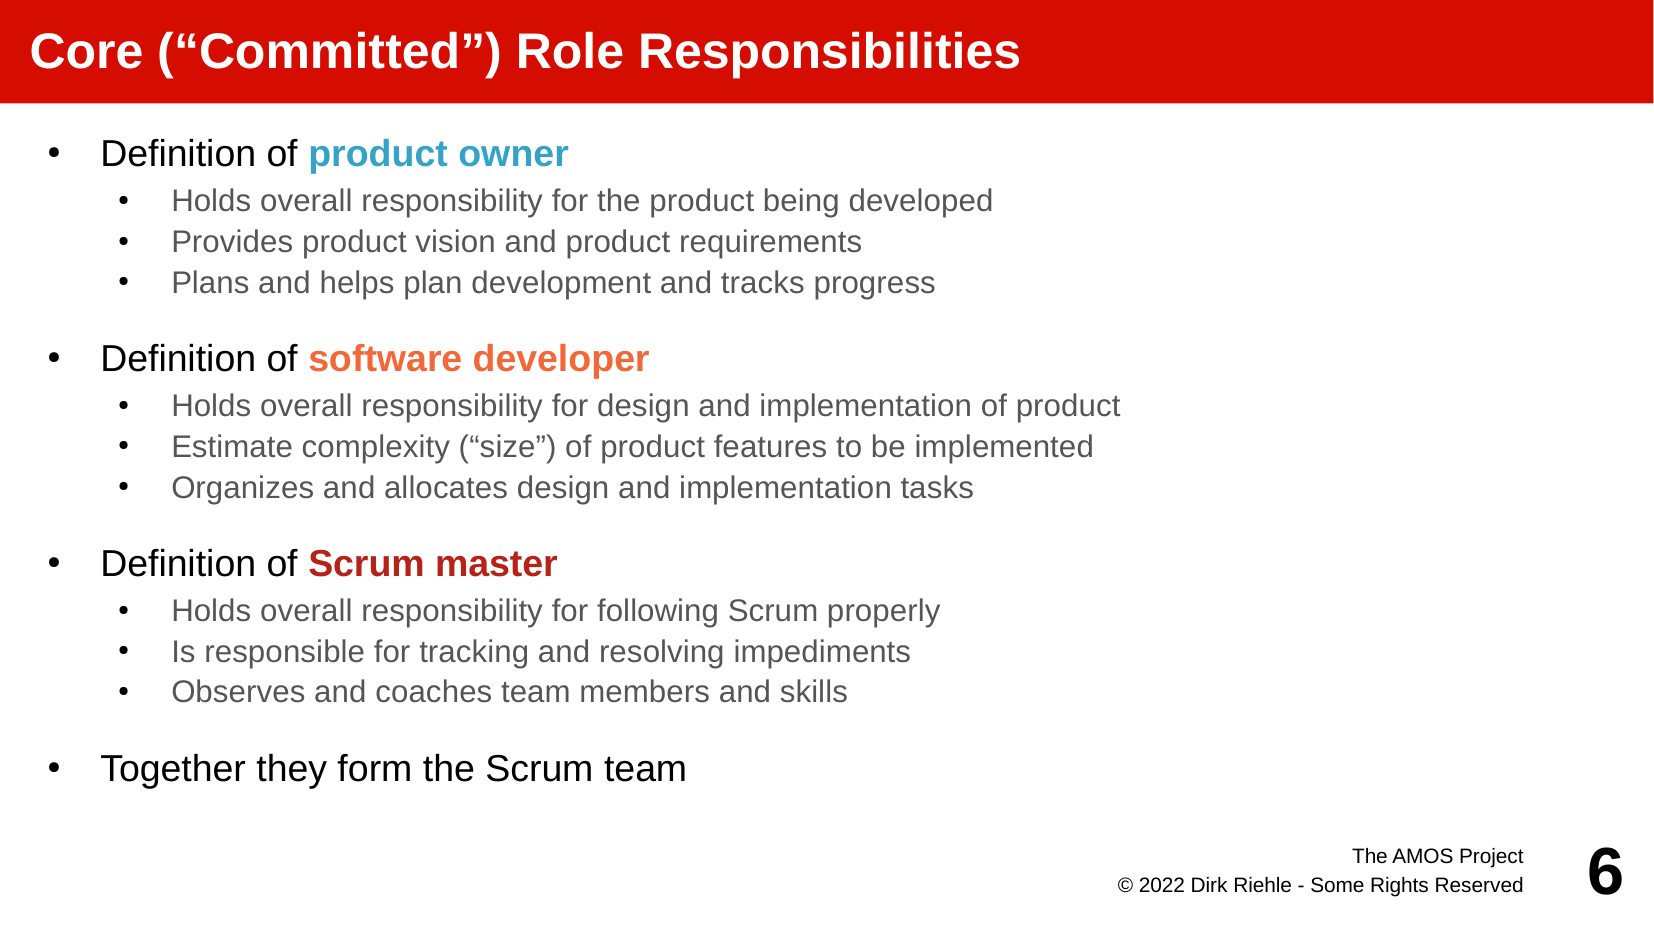

# Core (“Committed”) Role Responsibilities
Definition of product owner
Holds overall responsibility for the product being developed
Provides product vision and product requirements
Plans and helps plan development and tracks progress
Definition of software developer
Holds overall responsibility for design and implementation of product
Estimate complexity (“size”) of product features to be implemented
Organizes and allocates design and implementation tasks
Definition of Scrum master
Holds overall responsibility for following Scrum properly
Is responsible for tracking and resolving impediments
Observes and coaches team members and skills
Together they form the Scrum team
The AMOS Project
6
© 2022 Dirk Riehle - Some Rights Reserved